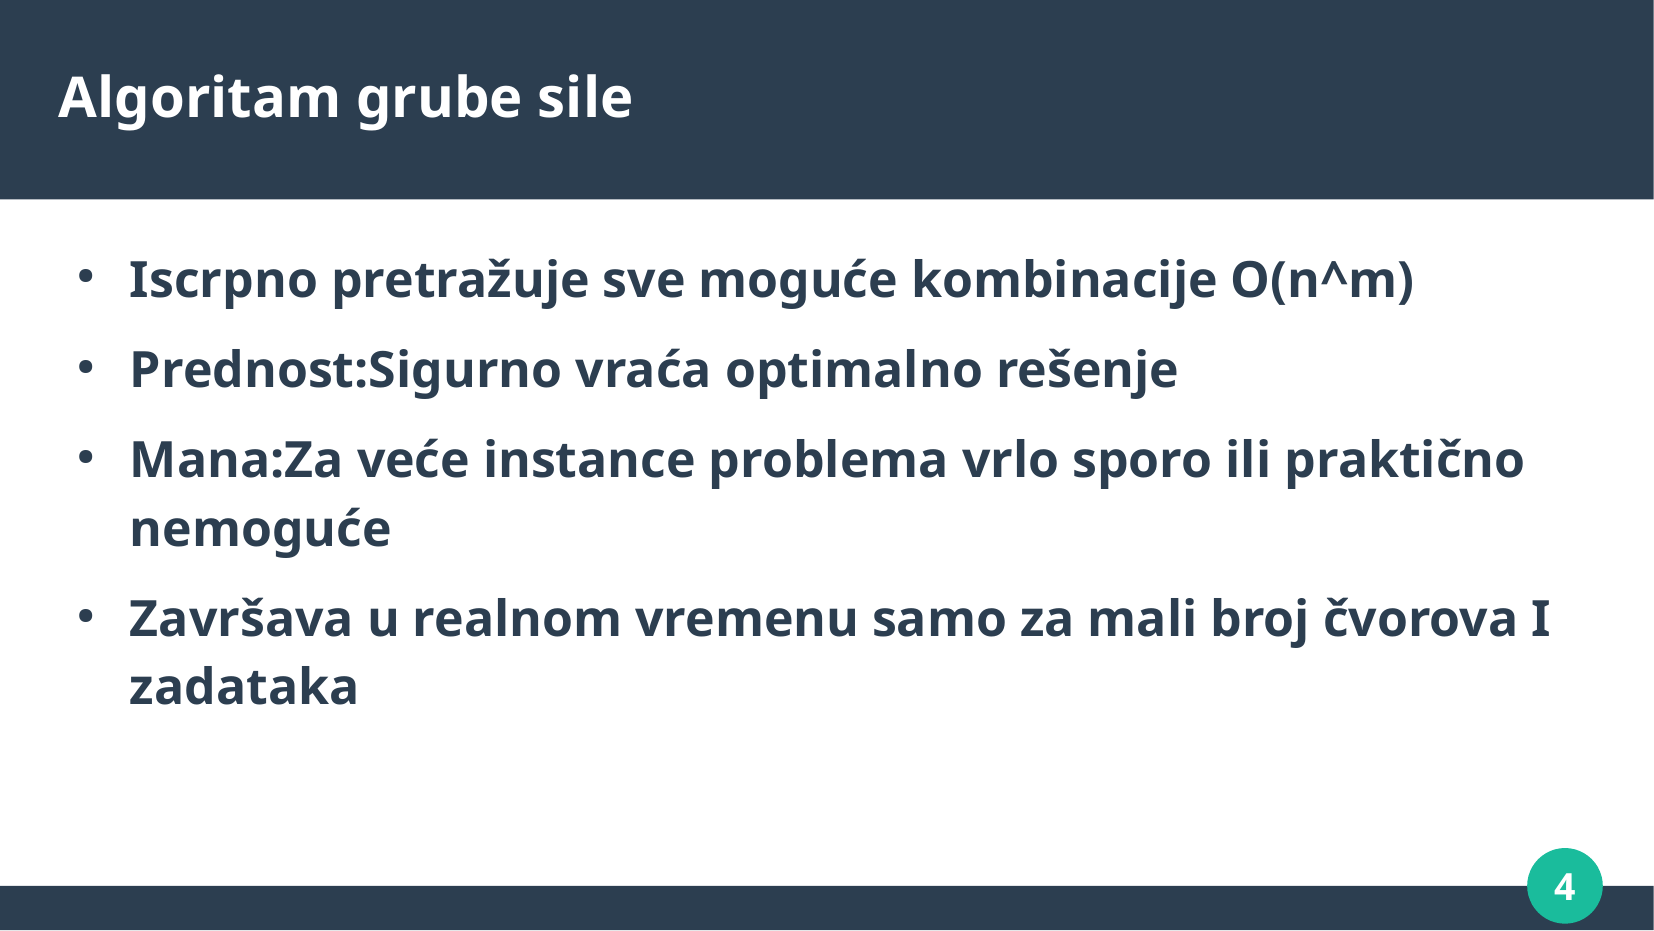

# Algoritam grube sile
Iscrpno pretražuje sve moguće kombinacije O(n^m)
Prednost:Sigurno vraća optimalno rešenje
Mana:Za veće instance problema vrlo sporo ili praktično nemoguće
Završava u realnom vremenu samo za mali broj čvorova I zadataka